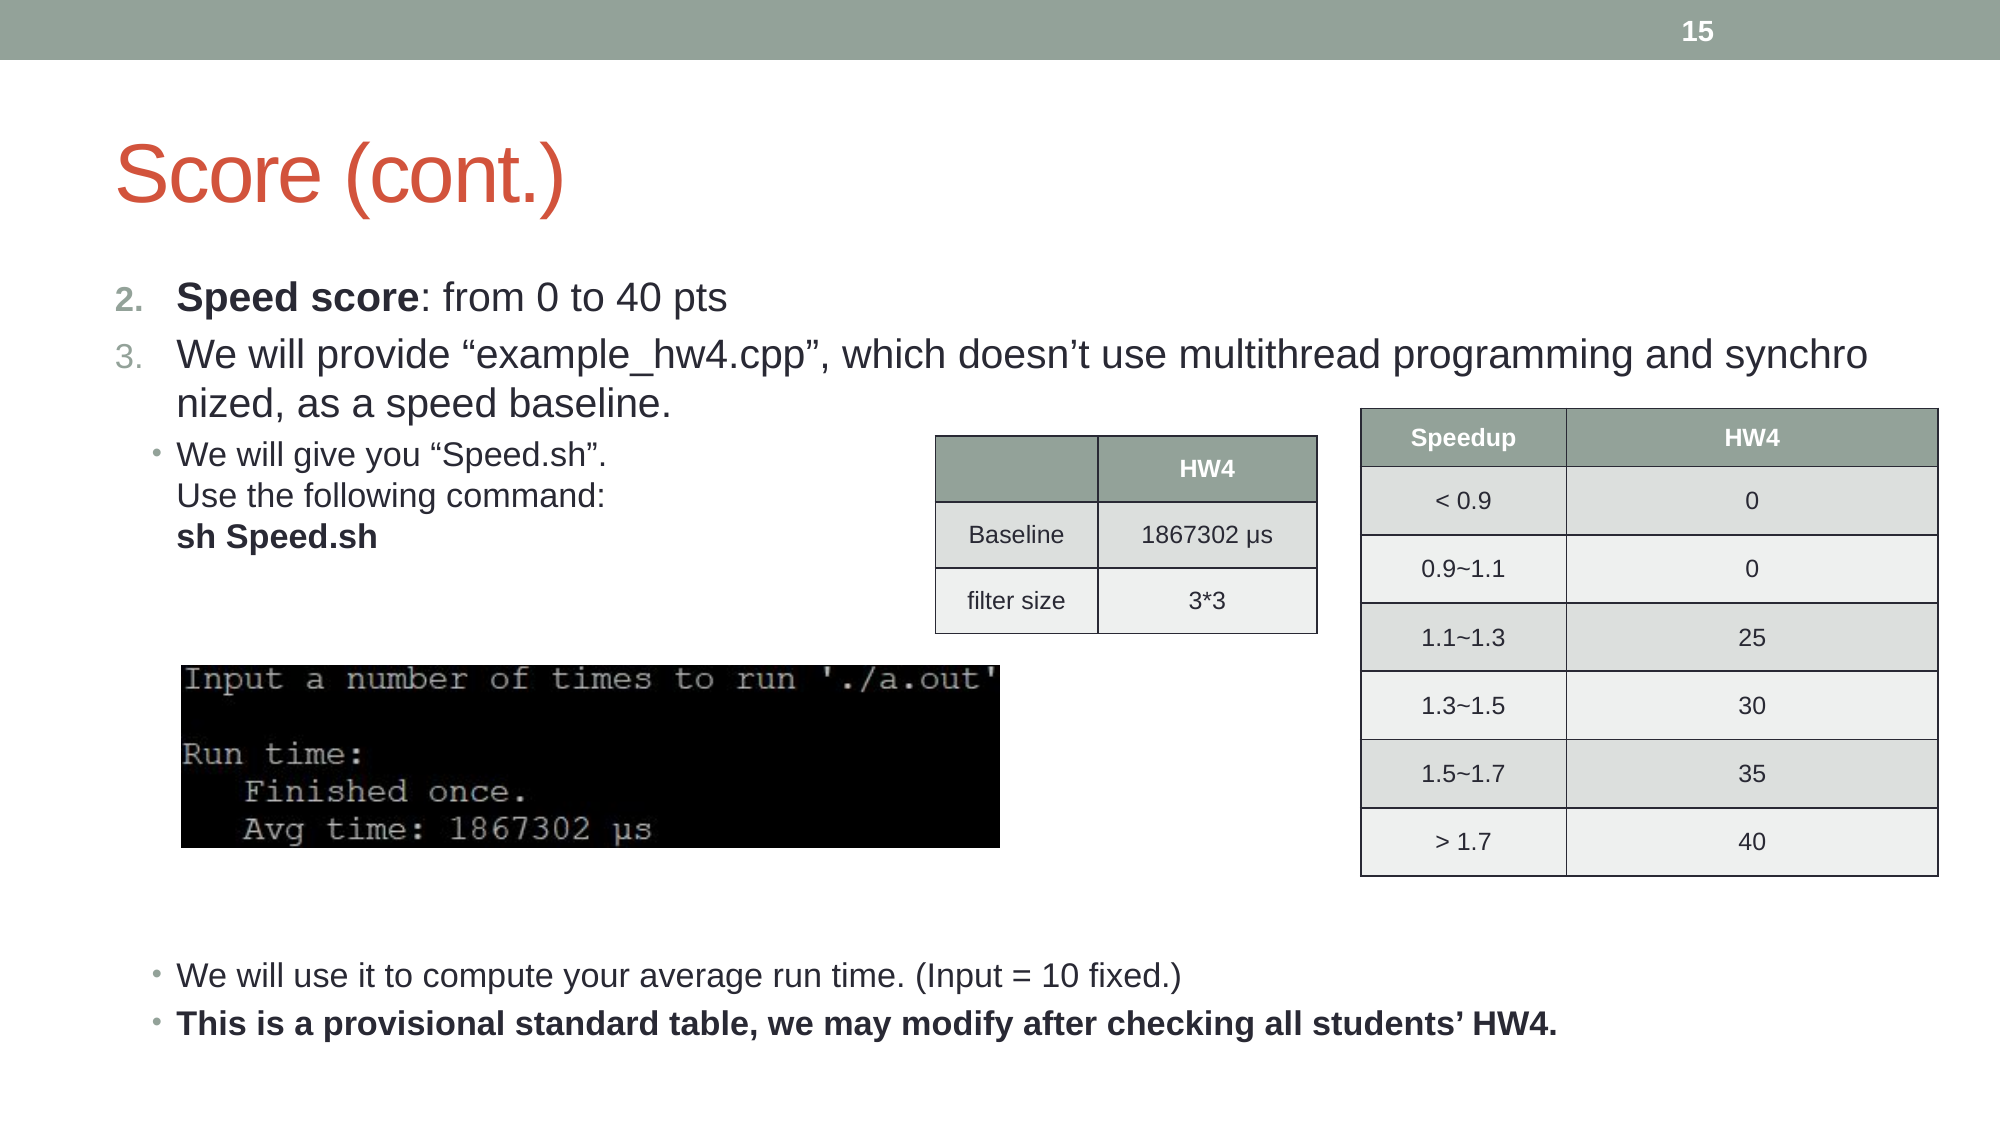

# Score (cont.)
Speed score: from 0 to 40 pts
We will provide “example_hw4.cpp”, which doesn’t use multithread programming and synchronized, as a speed baseline.
We will give you “Speed.sh”.
Use the following command:
sh Speed.sh
We will use it to compute your average run time. (Input = 10 fixed.)
This is a provisional standard table, we may modify after checking all students’ HW4.
| Speedup | HW4 |
| --- | --- |
| < 0.9 | 0 |
| 0.9~1.1 | 0 |
| 1.1~1.3 | 25 |
| 1.3~1.5 | 30 |
| 1.5~1.7 | 35 |
| > 1.7 | 40 |
| | HW4 |
| --- | --- |
| Baseline | 1867302 μs |
| filter size | 3\*3 |